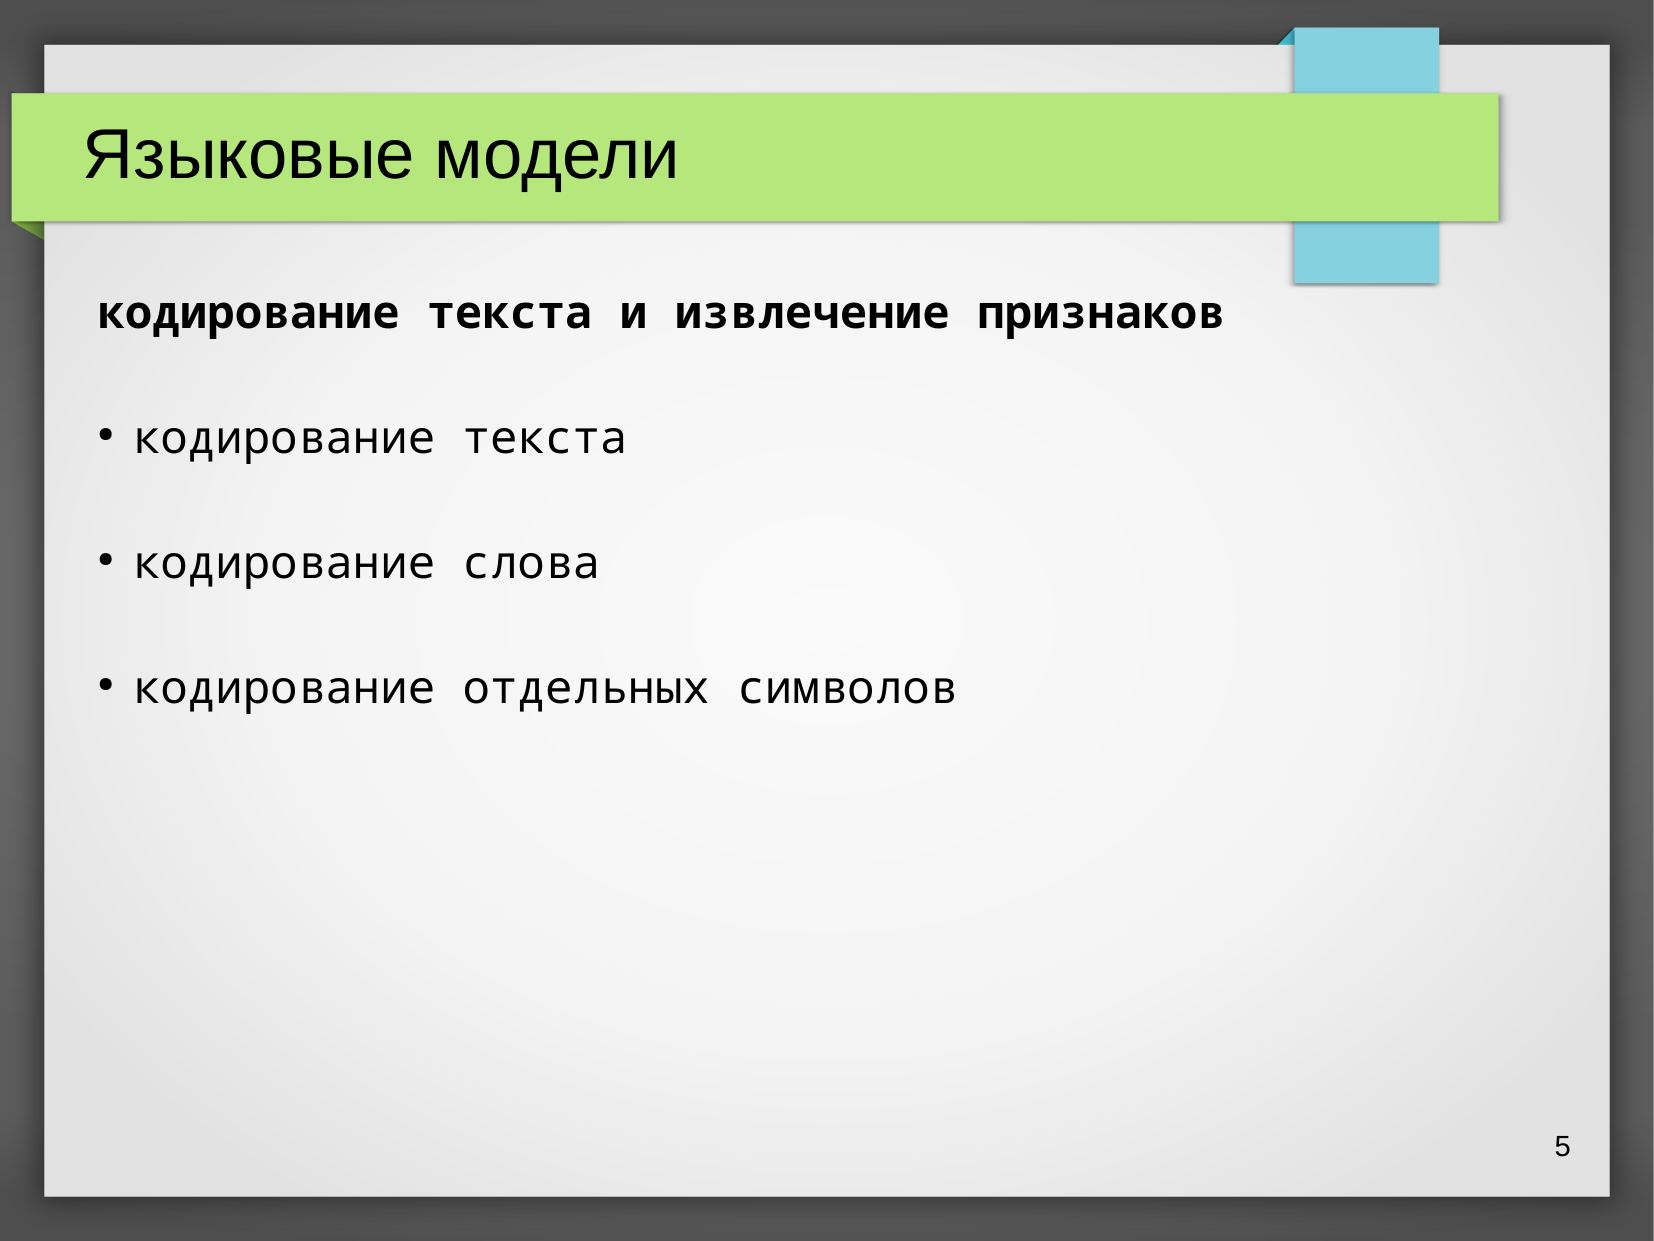

# Языковые модели
кодирование текста и извлечение признаков
кодирование текста
кодирование слова
кодирование отдельных символов
5